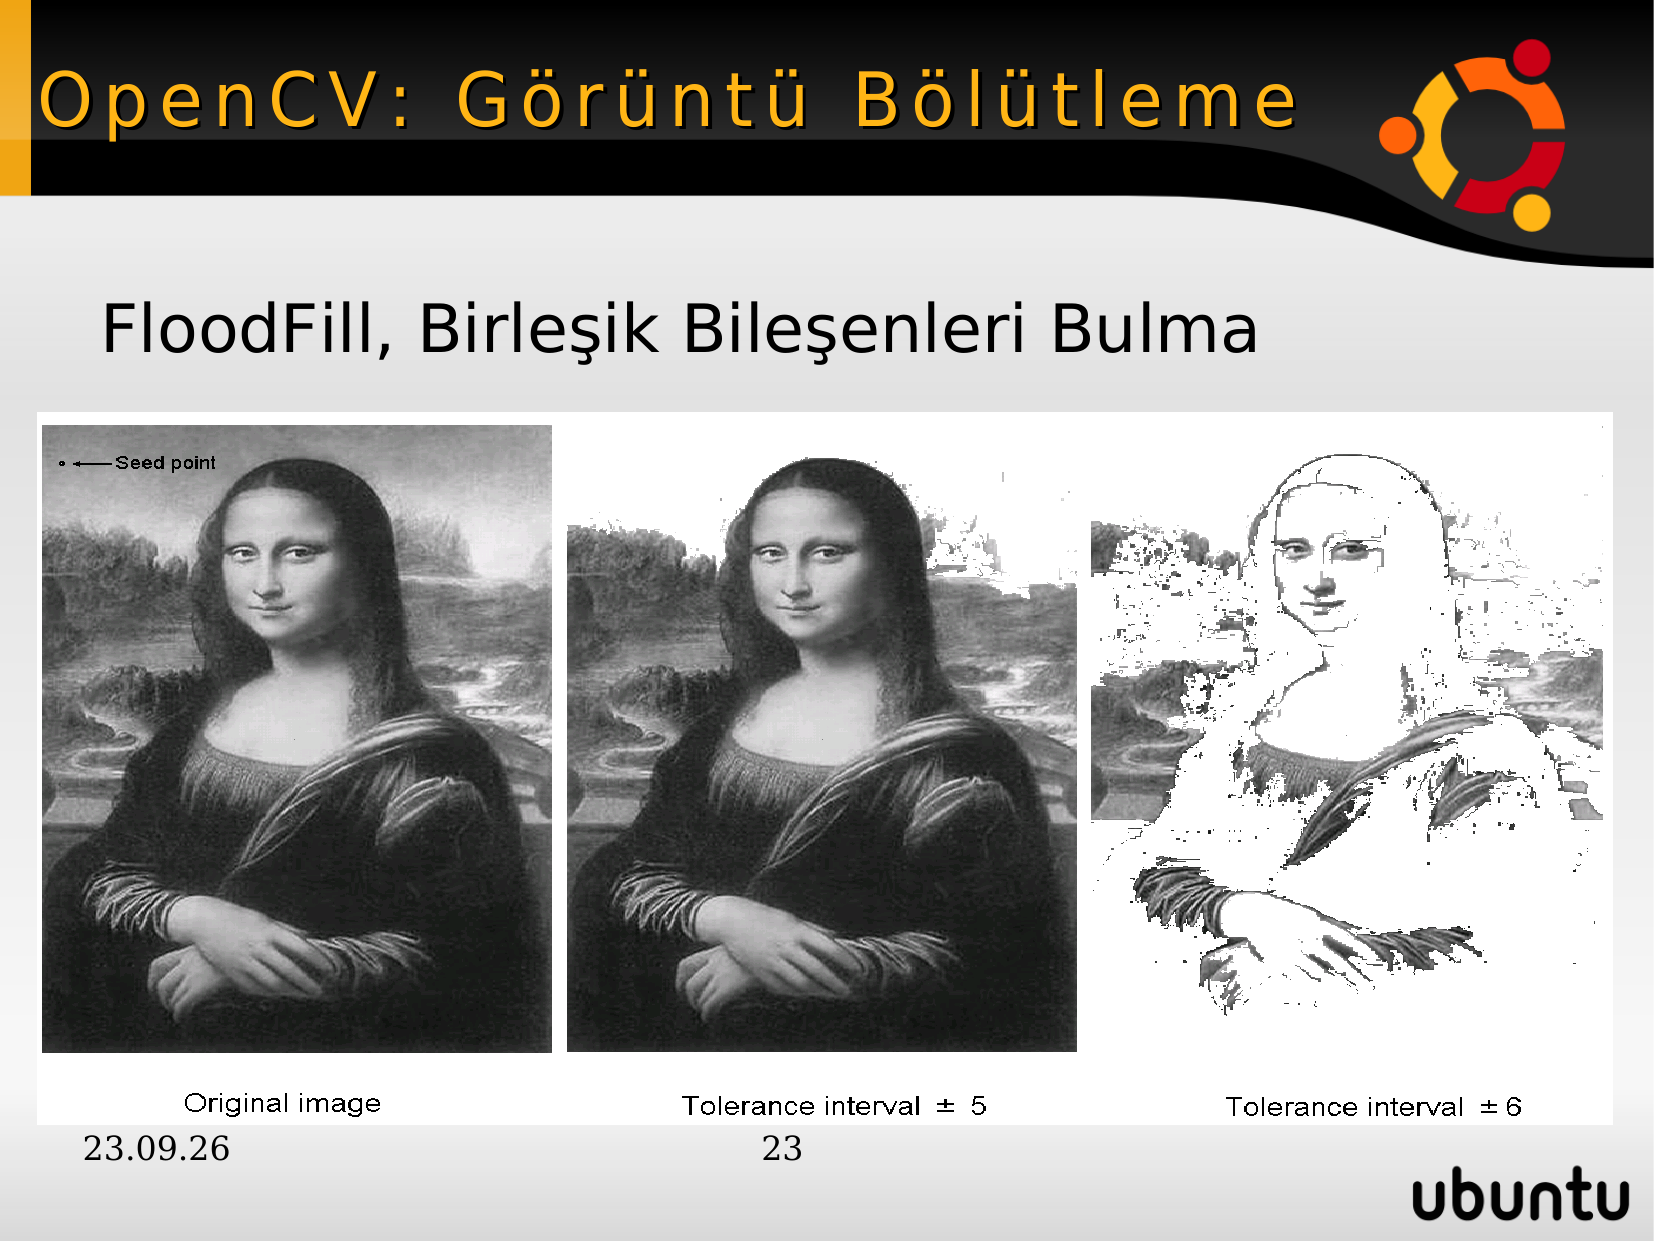

# OpenCV: Görüntü Bölütleme
FloodFill, Birleşik Bileşenleri Bulma
23